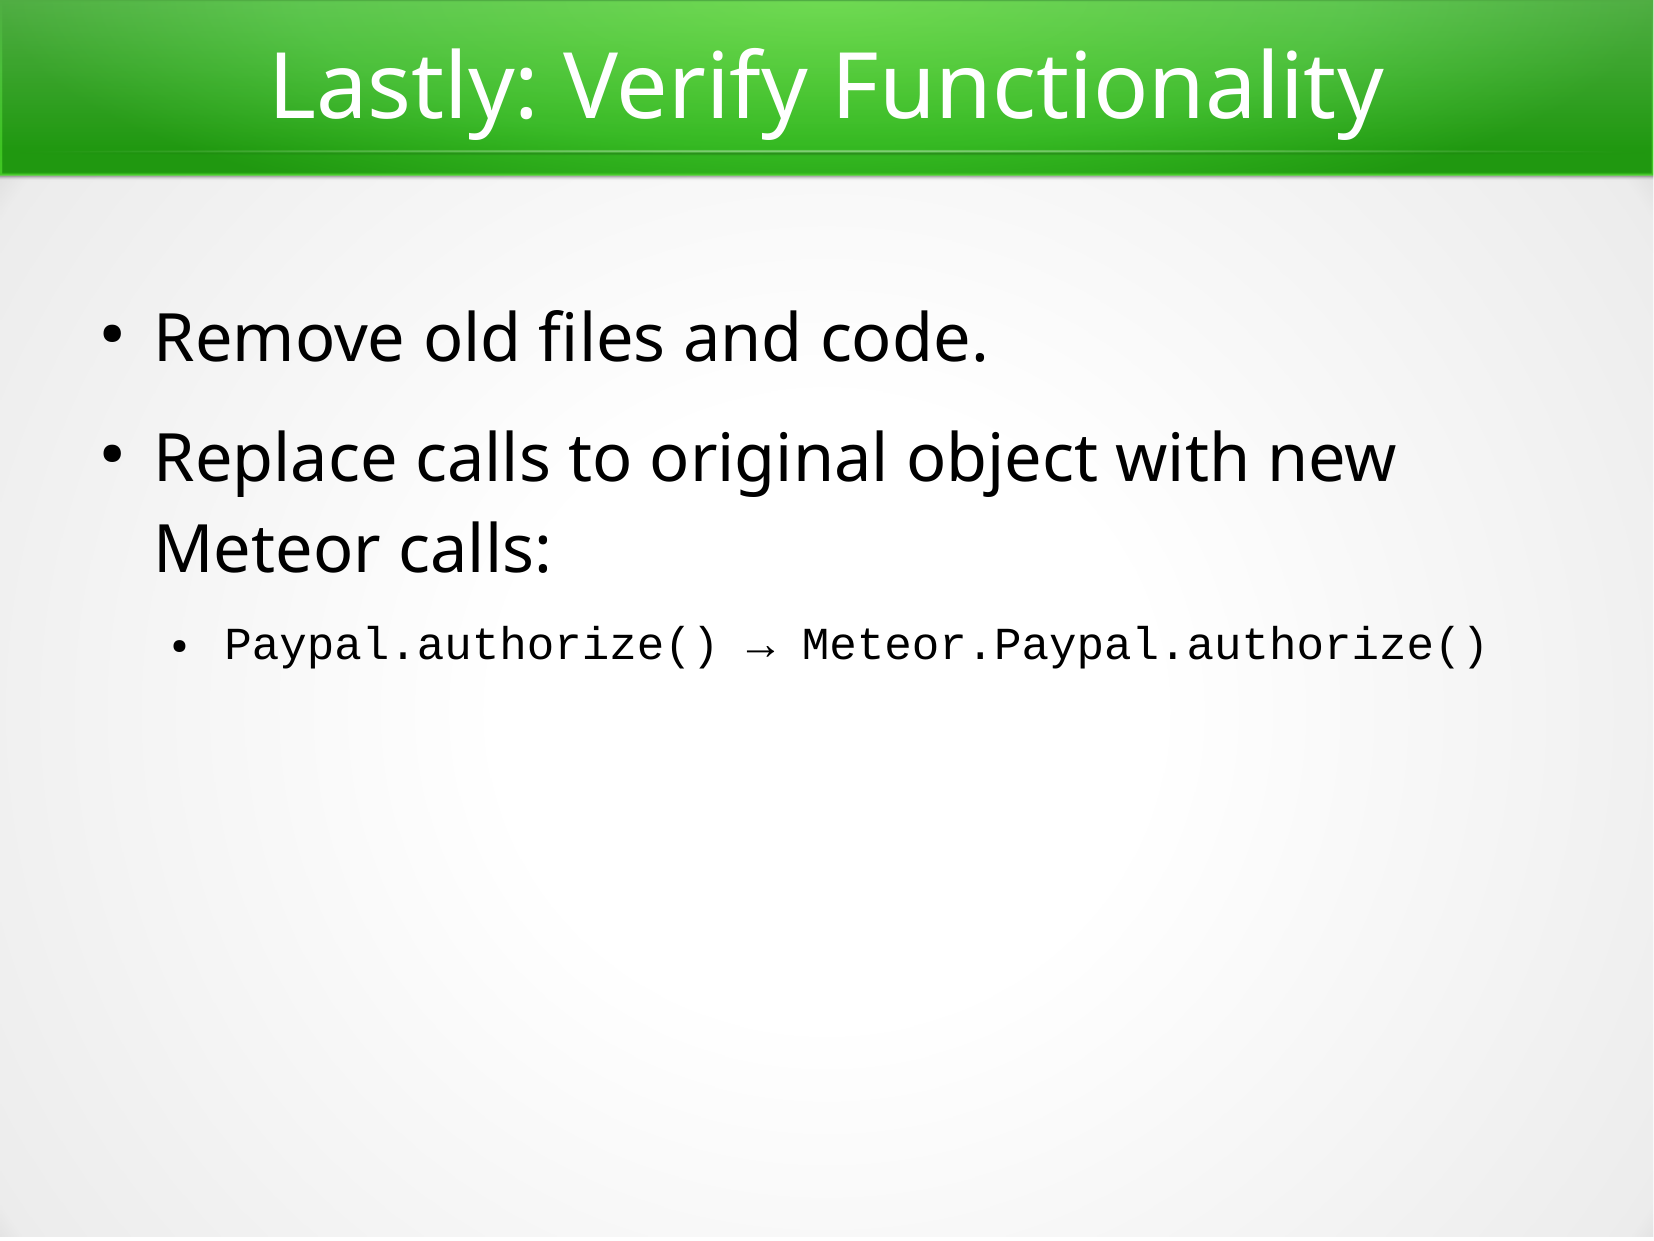

# Lastly: Verify Functionality
Remove old files and code.
Replace calls to original object with new Meteor calls:
Paypal.authorize() → Meteor.Paypal.authorize()